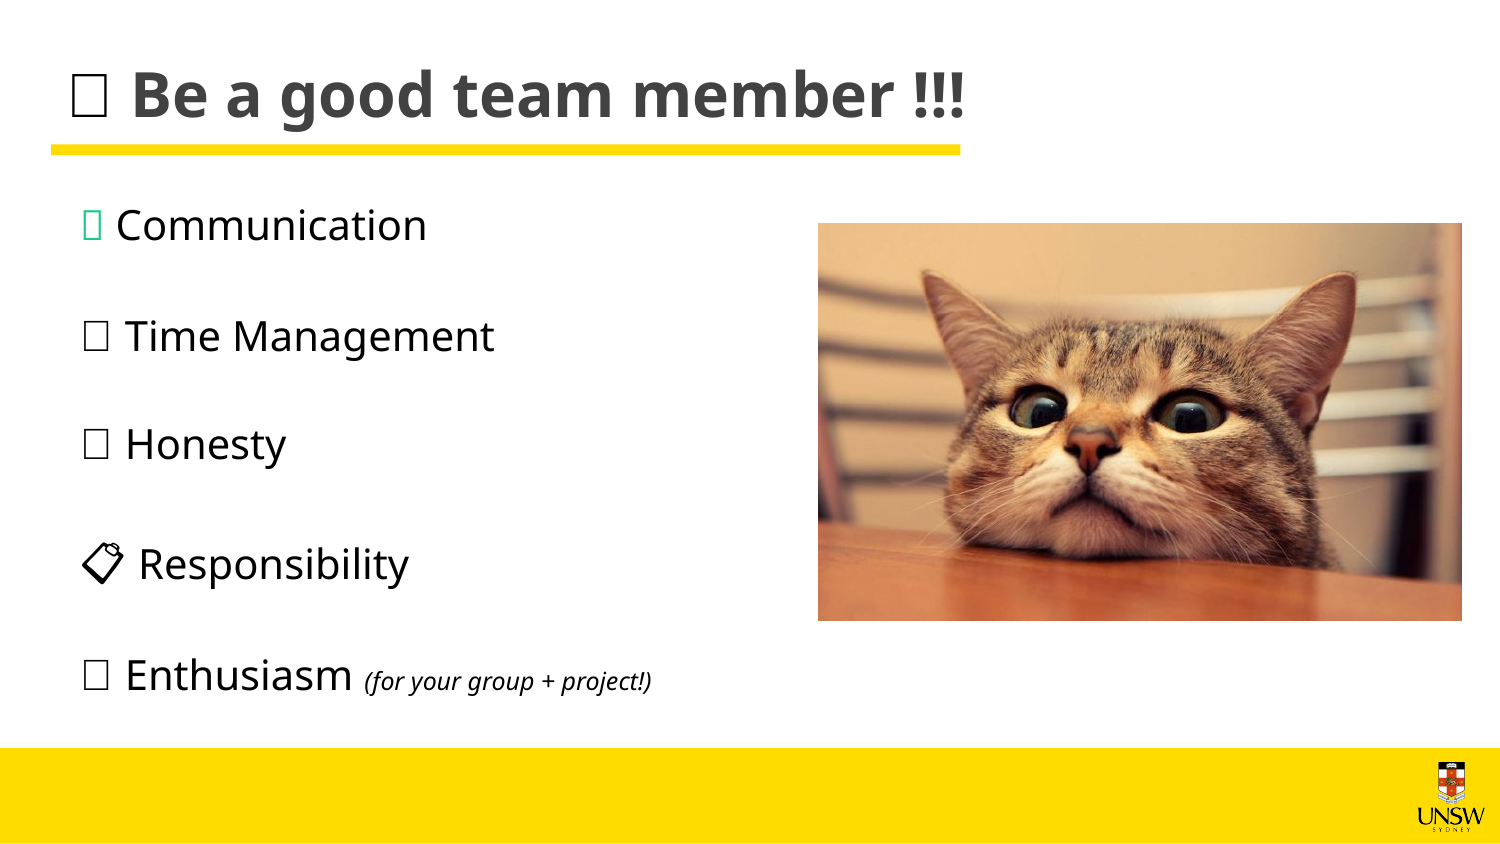

🏡 Be a good team member !!!
📢 Communication
⏰ Time Management
💕 Honesty
📋 Responsibility
✨ Enthusiasm (for your group + project!)